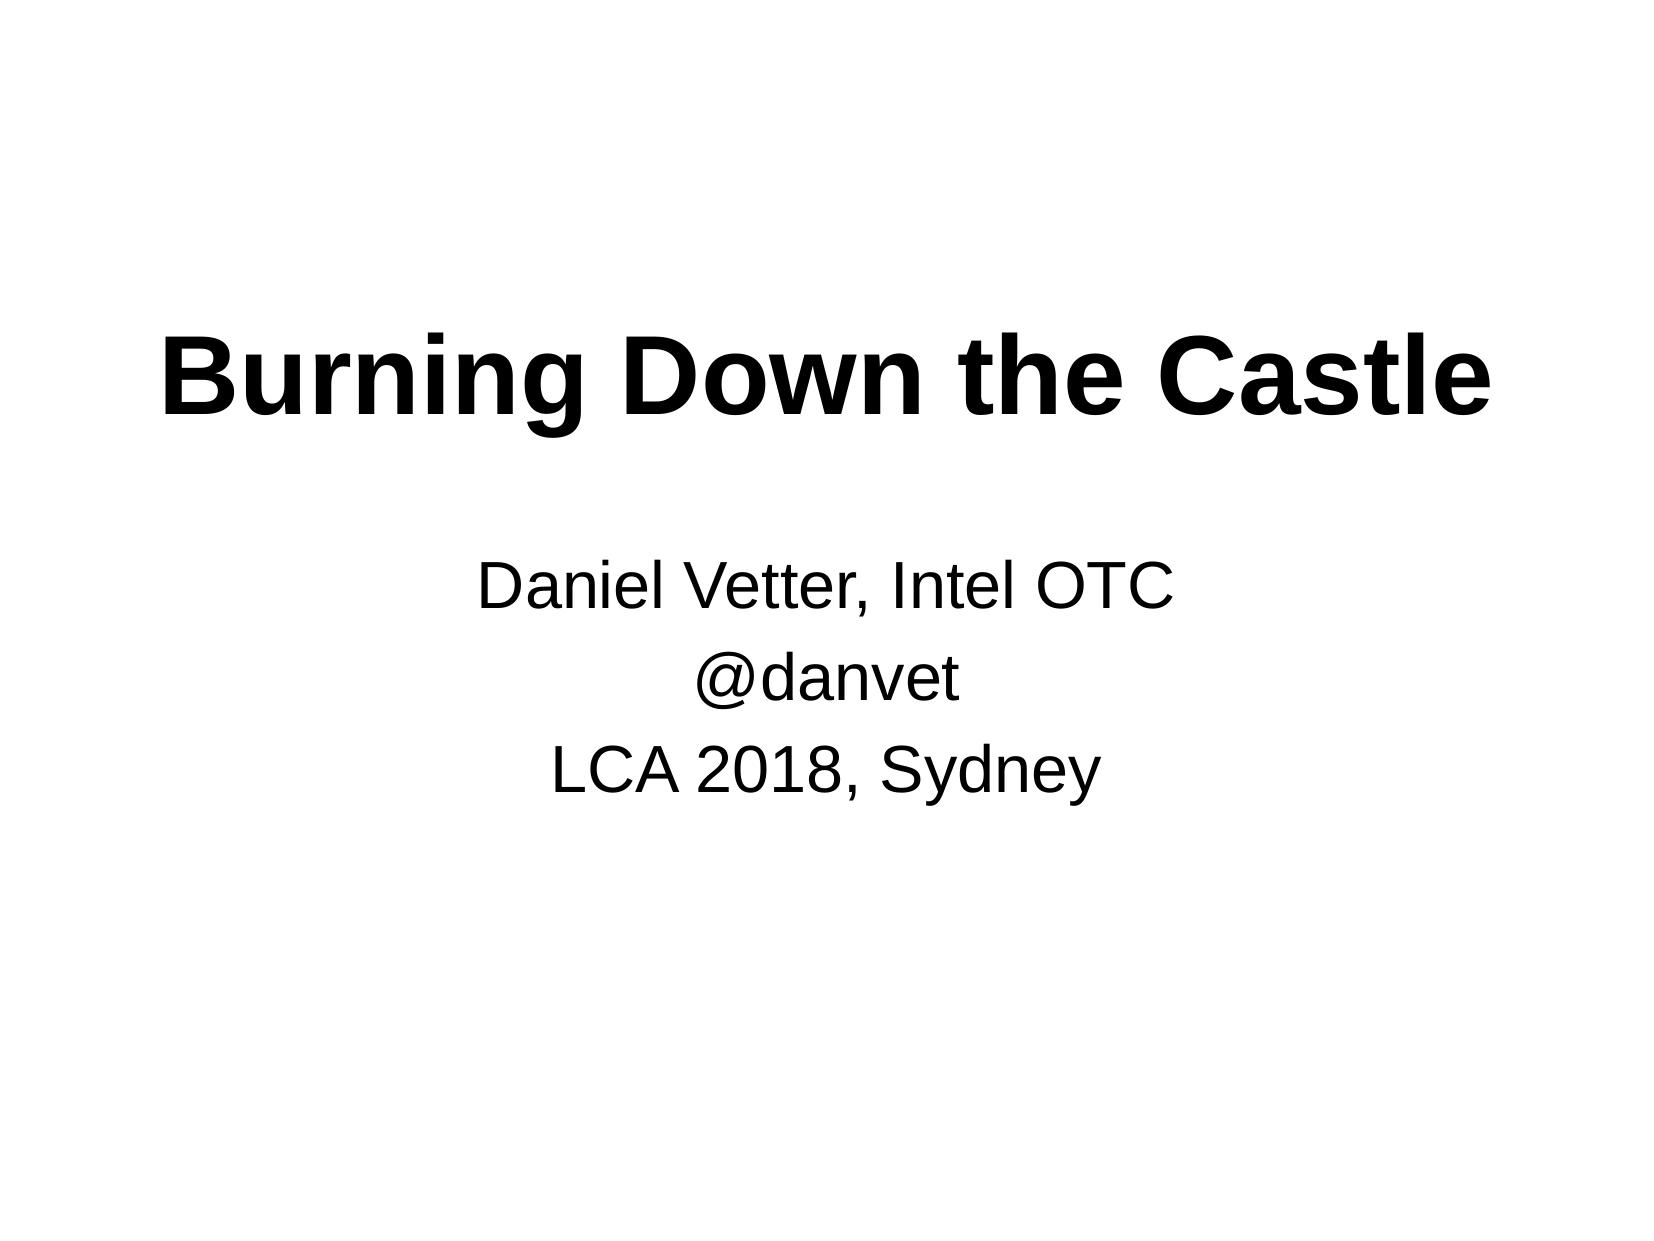

# Burning Down the Castle
Daniel Vetter, Intel OTC
@danvet
LCA 2018, Sydney